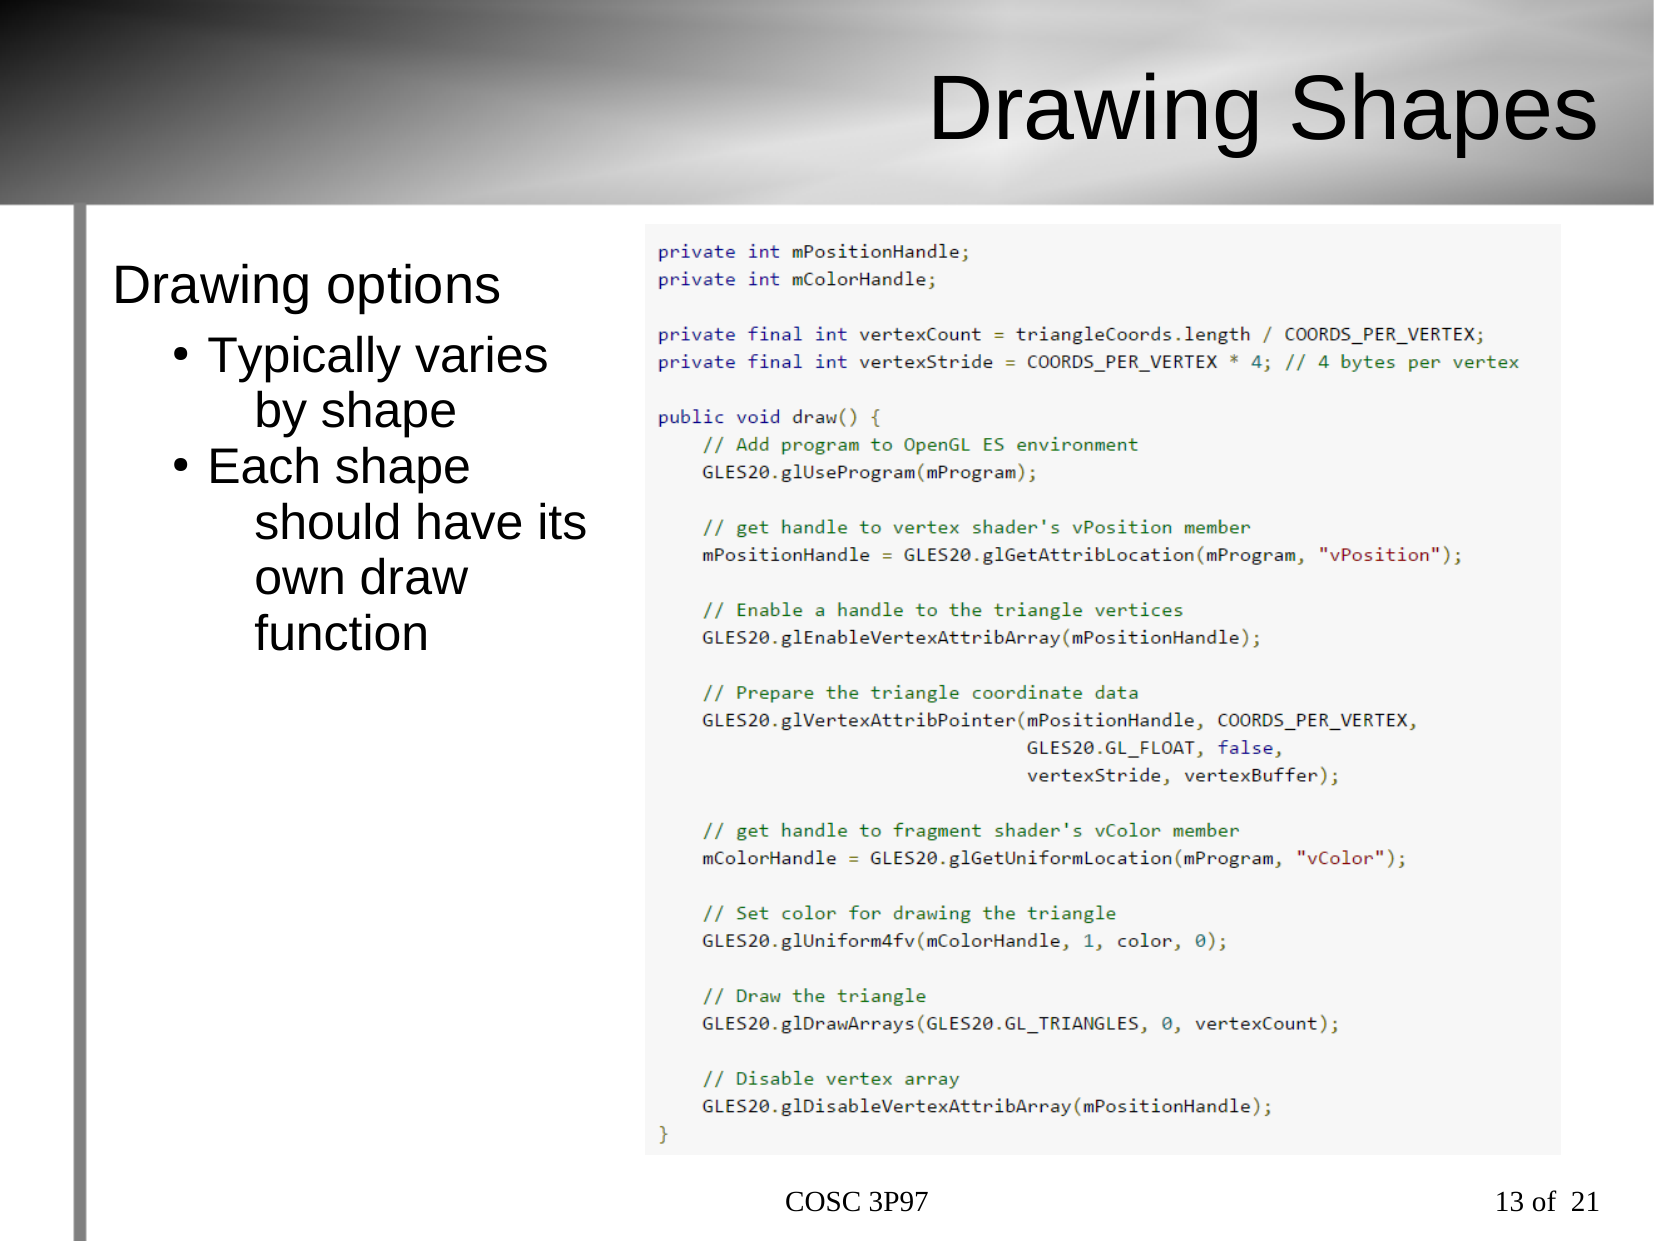

# Drawing Shapes
Drawing options
Typically varies by shape
Each shape should have its own draw function
COSC 3P97
13